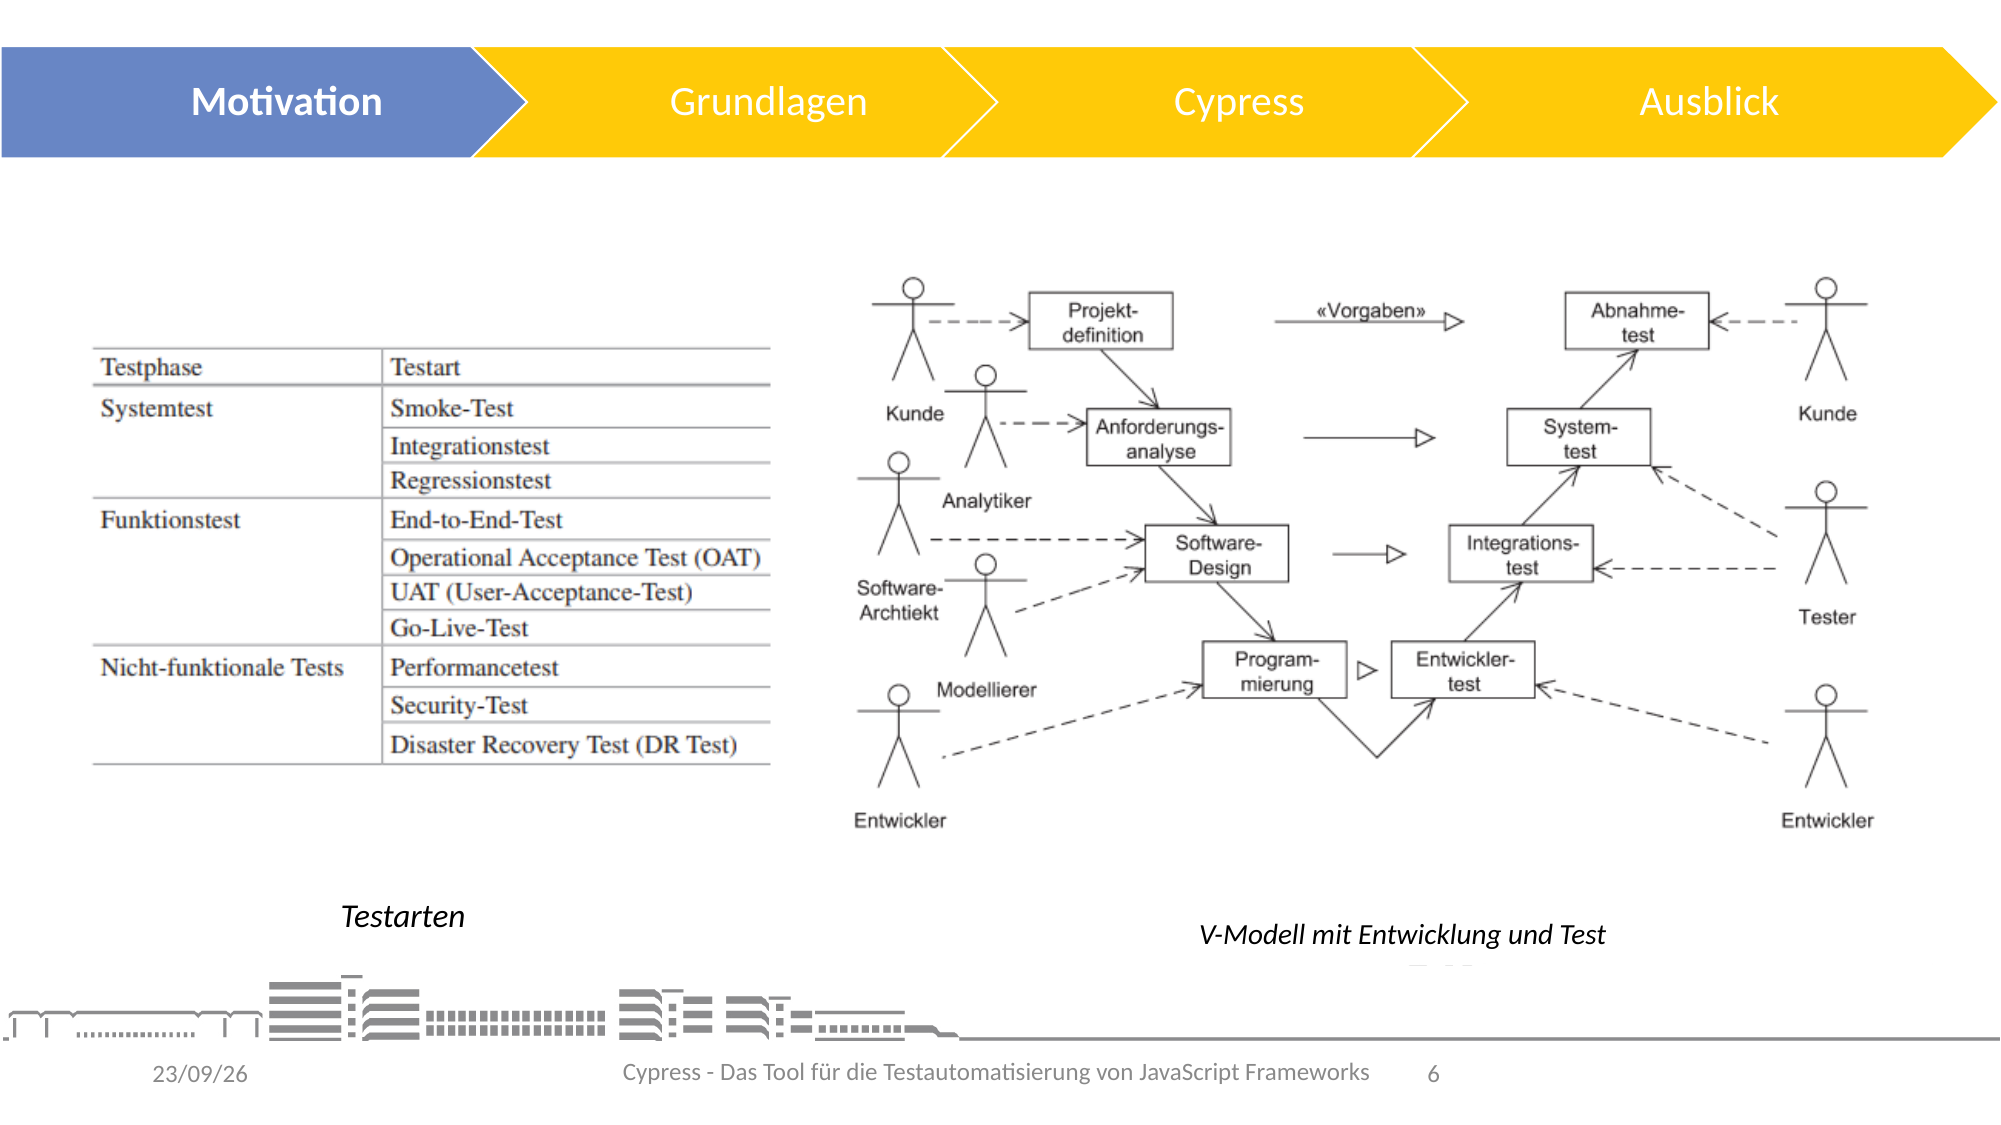

Motivation
Grundlagen
Cypress
Ausblick
#
Testarten
V-Modell mit Entwicklung und Test
Cypress - Das Tool für die Testautomatisierung von JavaScript Frameworks
6